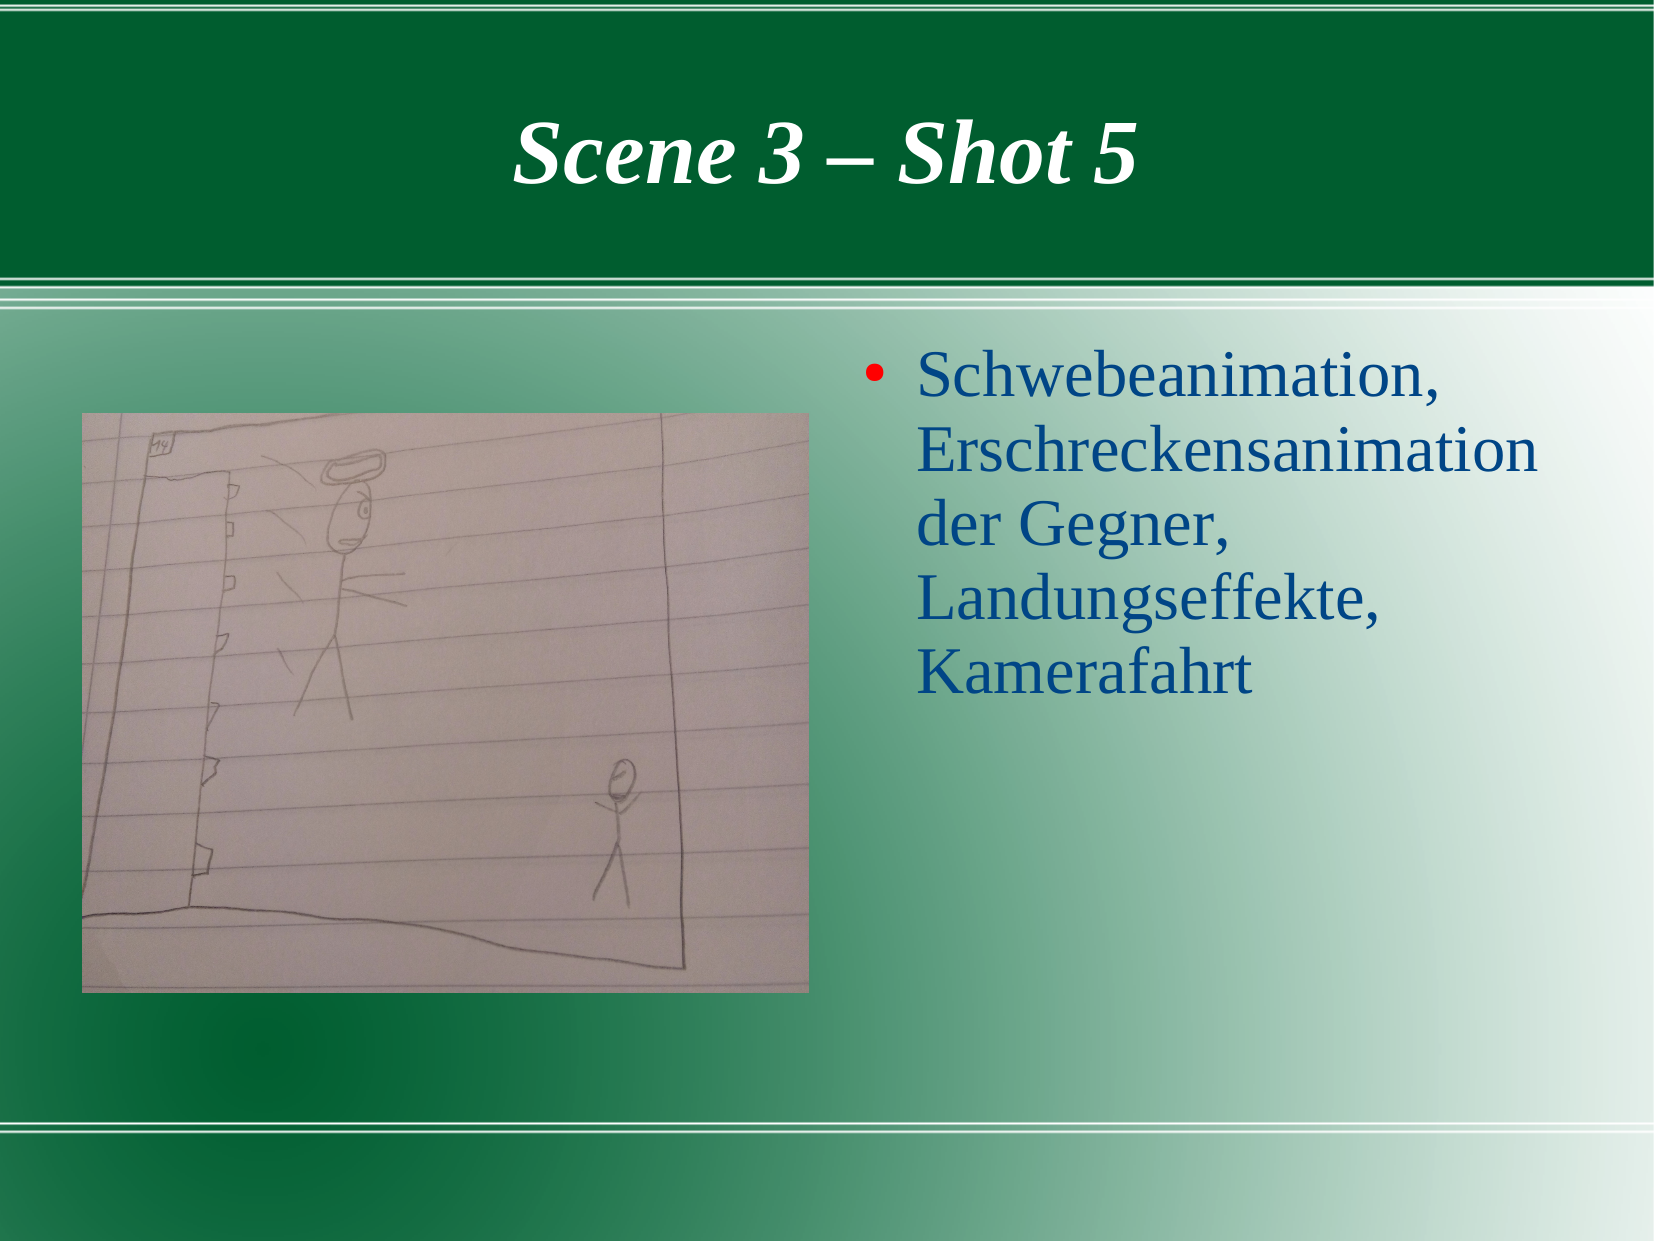

# Scene 3 – Shot 5
Schwebeanimation, Erschreckensanimation der Gegner, Landungseffekte, Kamerafahrt